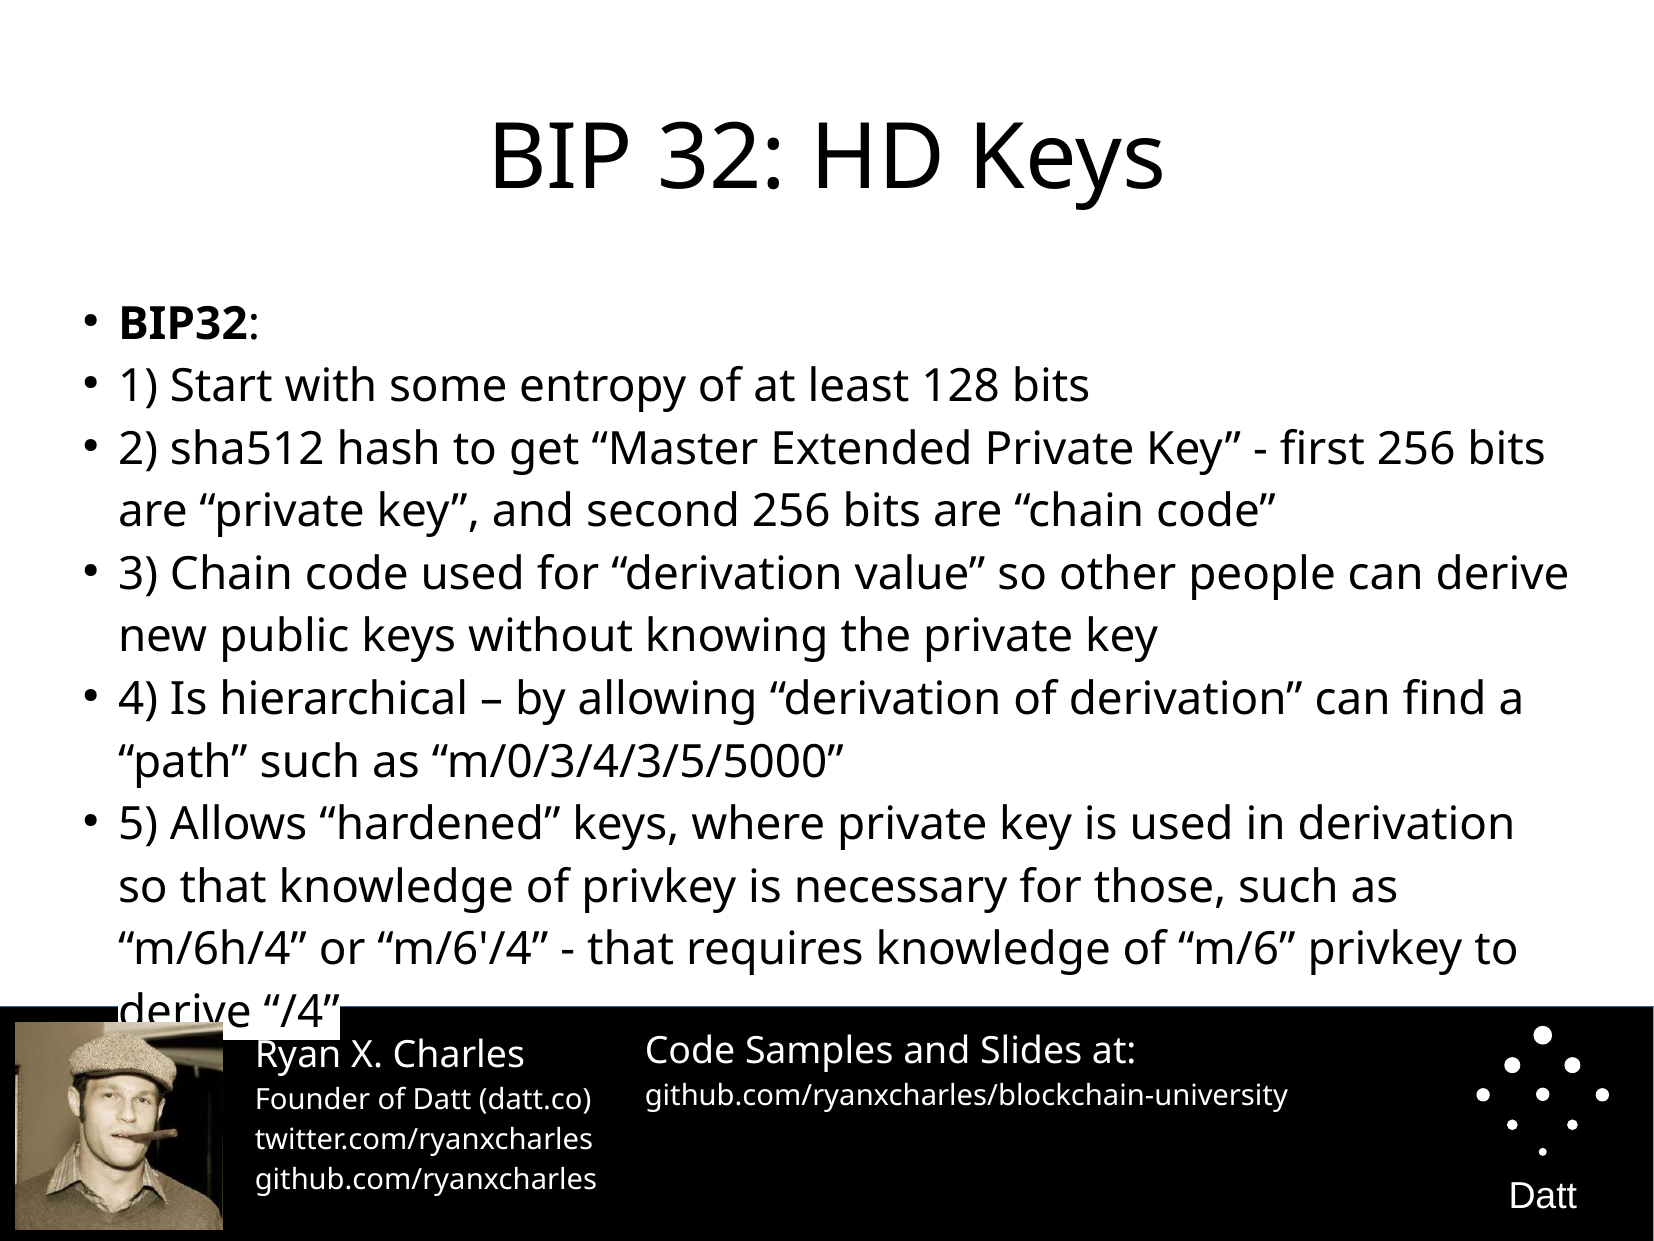

BIP 32: HD Keys
# BIP32:
1) Start with some entropy of at least 128 bits
2) sha512 hash to get “Master Extended Private Key” - first 256 bits are “private key”, and second 256 bits are “chain code”
3) Chain code used for “derivation value” so other people can derive new public keys without knowing the private key
4) Is hierarchical – by allowing “derivation of derivation” can find a “path” such as “m/0/3/4/3/5/5000”
5) Allows “hardened” keys, where private key is used in derivation so that knowledge of privkey is necessary for those, such as “m/6h/4” or “m/6'/4” - that requires knowledge of “m/6” privkey to derive “/4”
Code Samples and Slides at:
github.com/ryanxcharles/blockchain-university
Ryan X. Charles
Founder of Datt (datt.co)
twitter.com/ryanxcharles
github.com/ryanxcharles
Datt